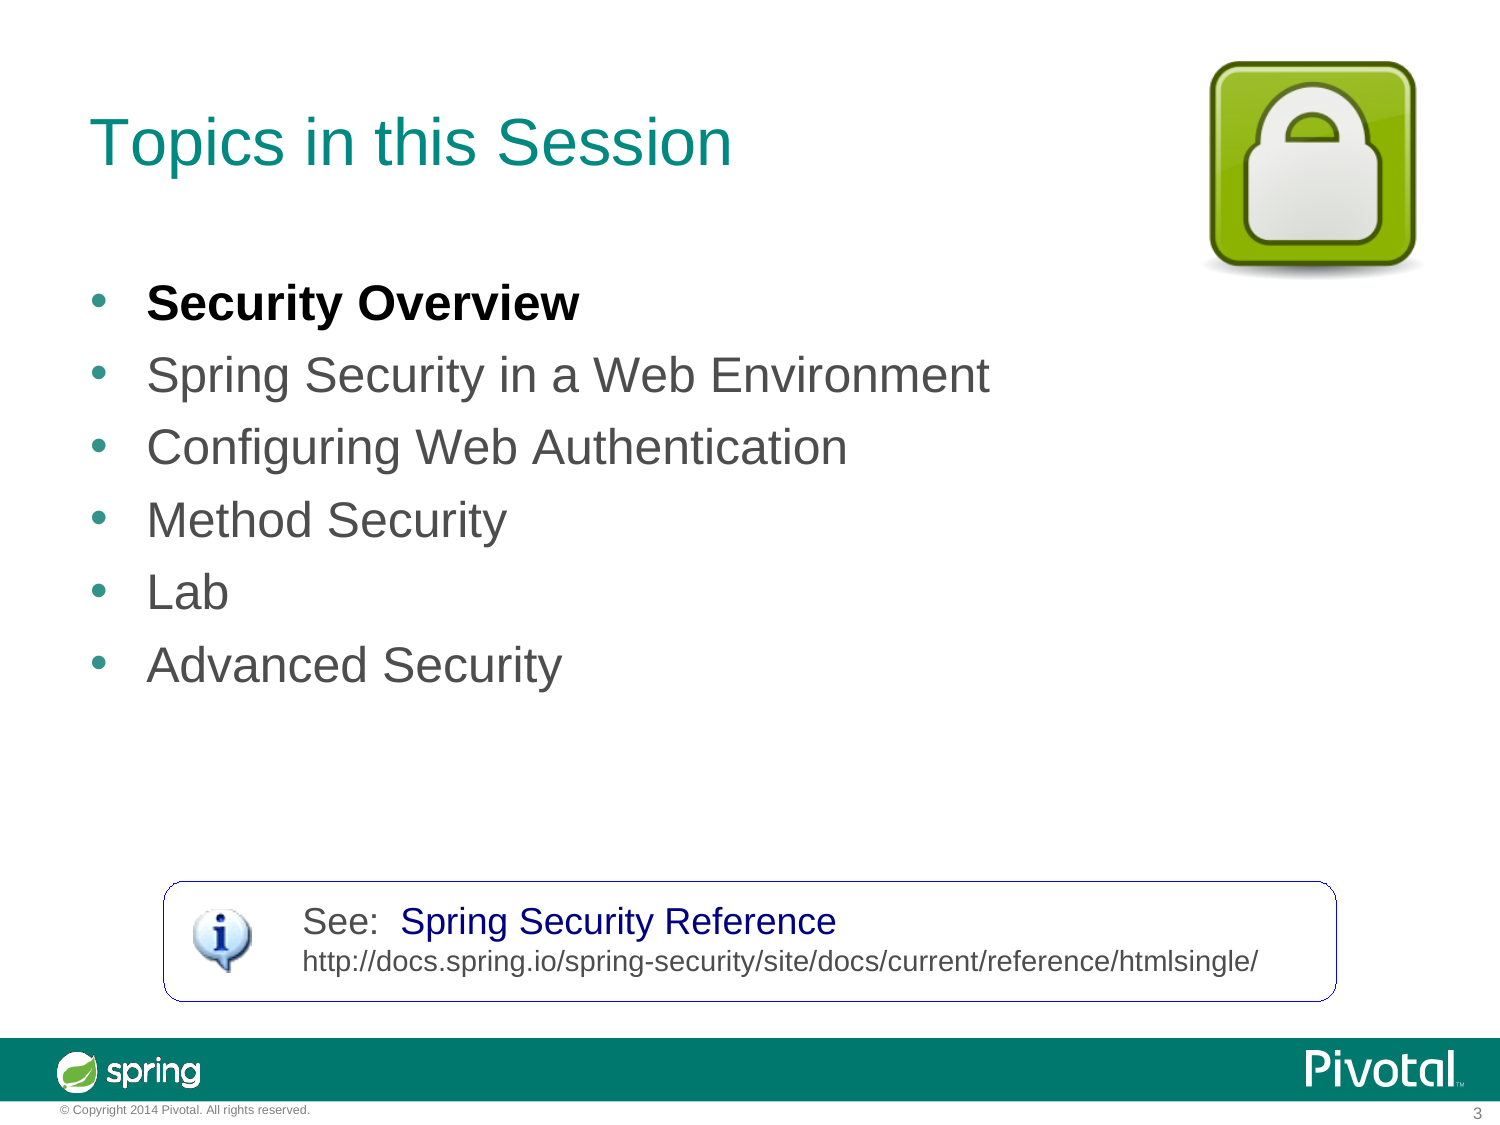

# Topics in this Session
Security Overview
Spring Security in a Web Environment
Configuring Web Authentication
Method Security
Lab
Advanced Security
See: Spring Security Reference
http://docs.spring.io/spring-security/site/docs/current/reference/htmlsingle/